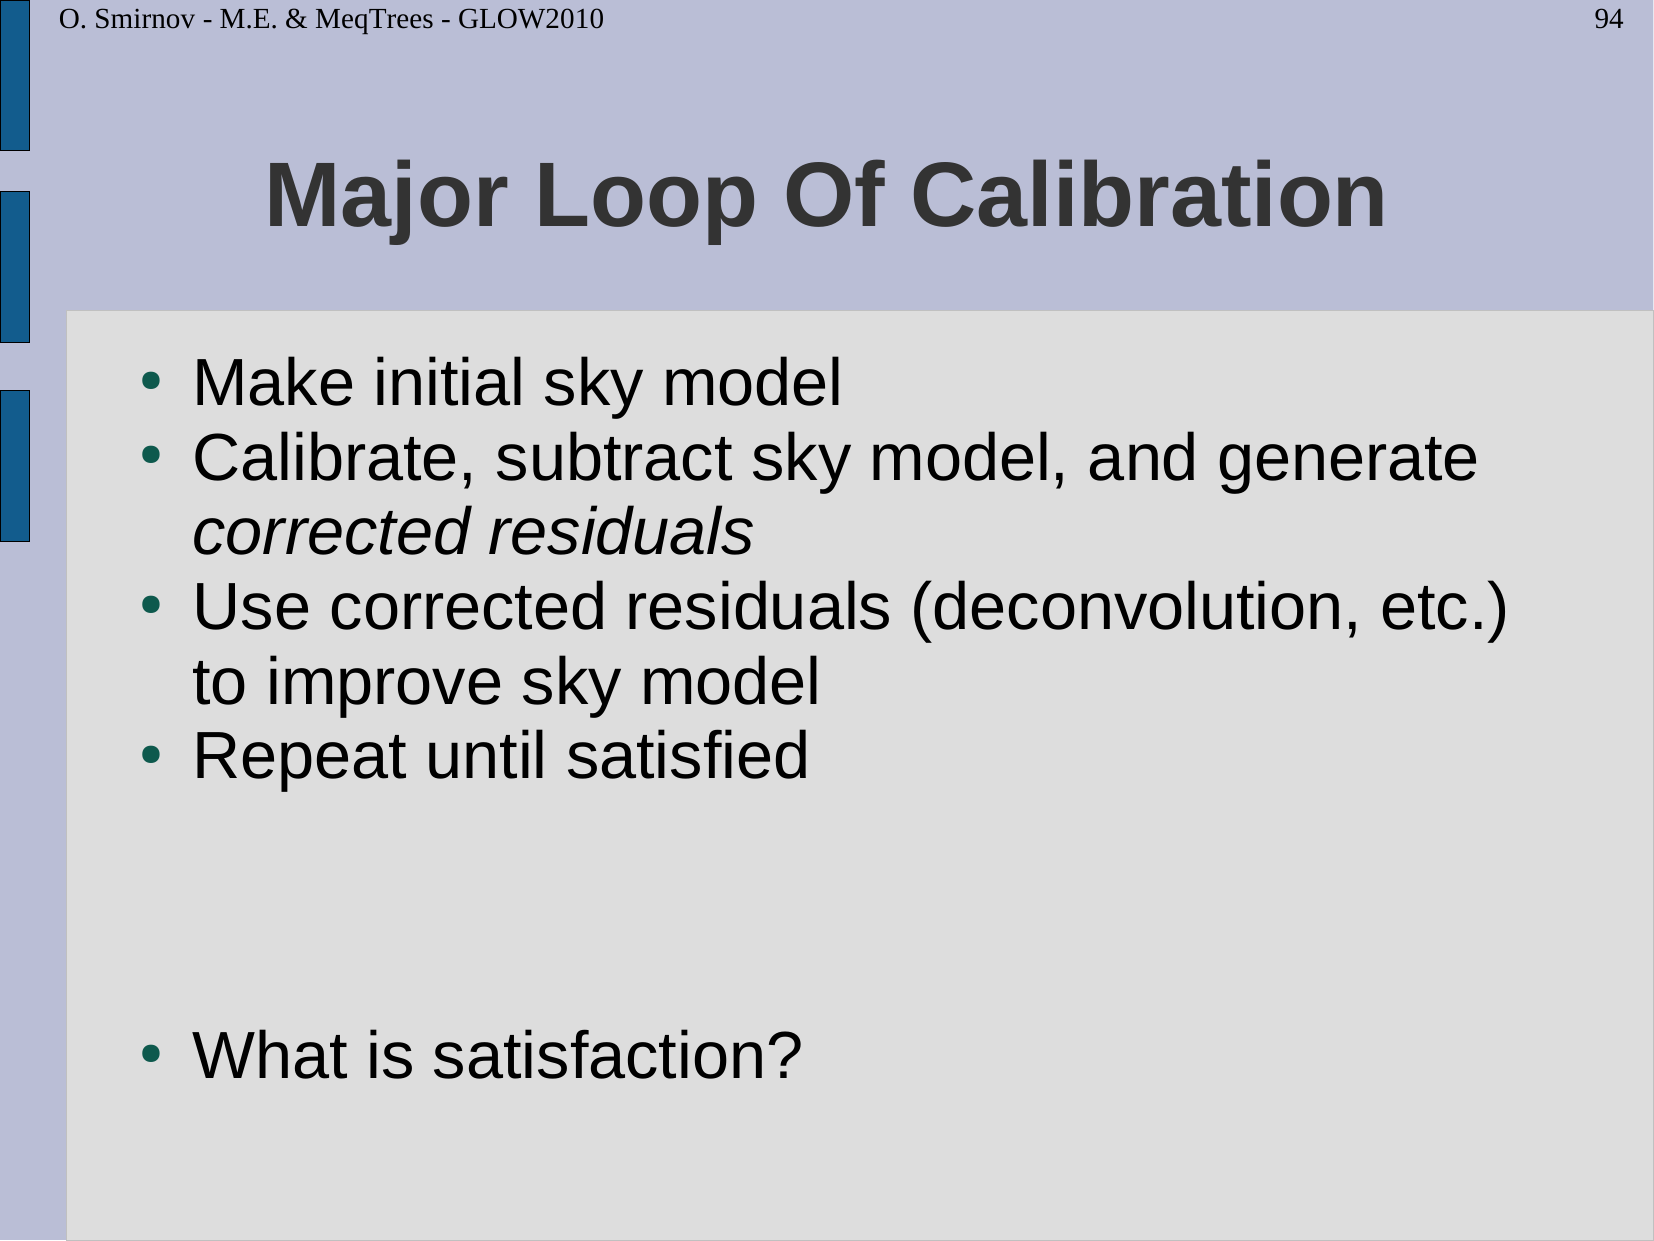

O. Smirnov - M.E. & MeqTrees - GLOW2010
94
# Major Loop Of Calibration
Make initial sky model
Calibrate, subtract sky model, and generate corrected residuals
Use corrected residuals (deconvolution, etc.) to improve sky model
Repeat until satisfied
What is satisfaction?